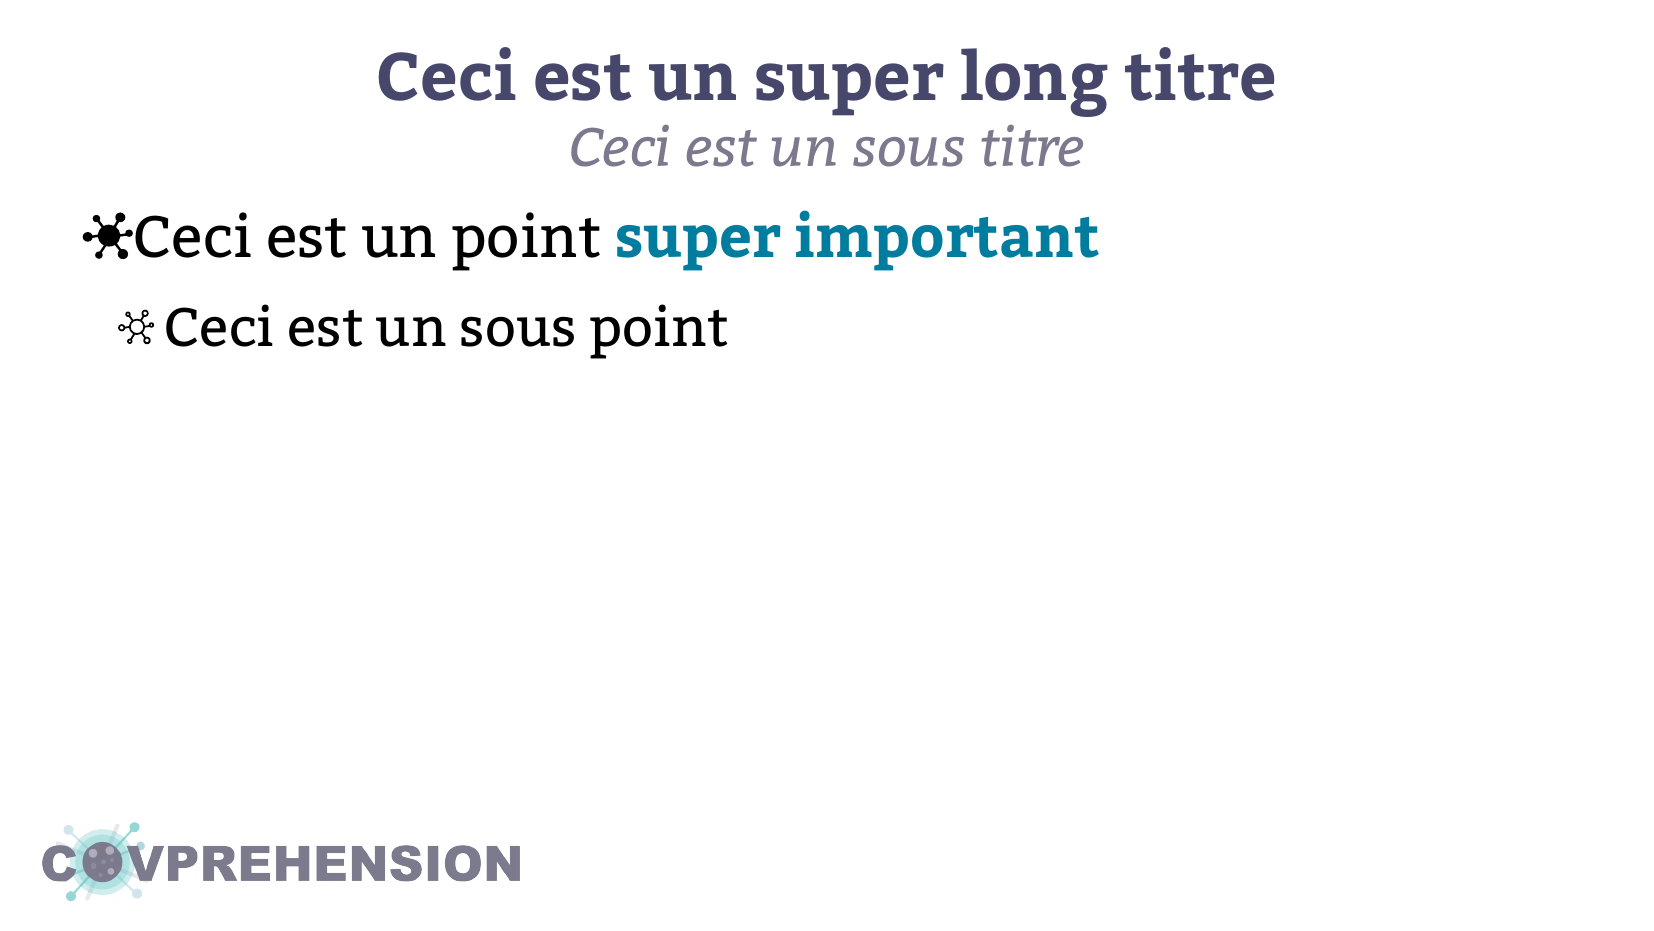

# Ceci est un super long titre
Ceci est un sous titre
Ceci est un point super important
Ceci est un sous point